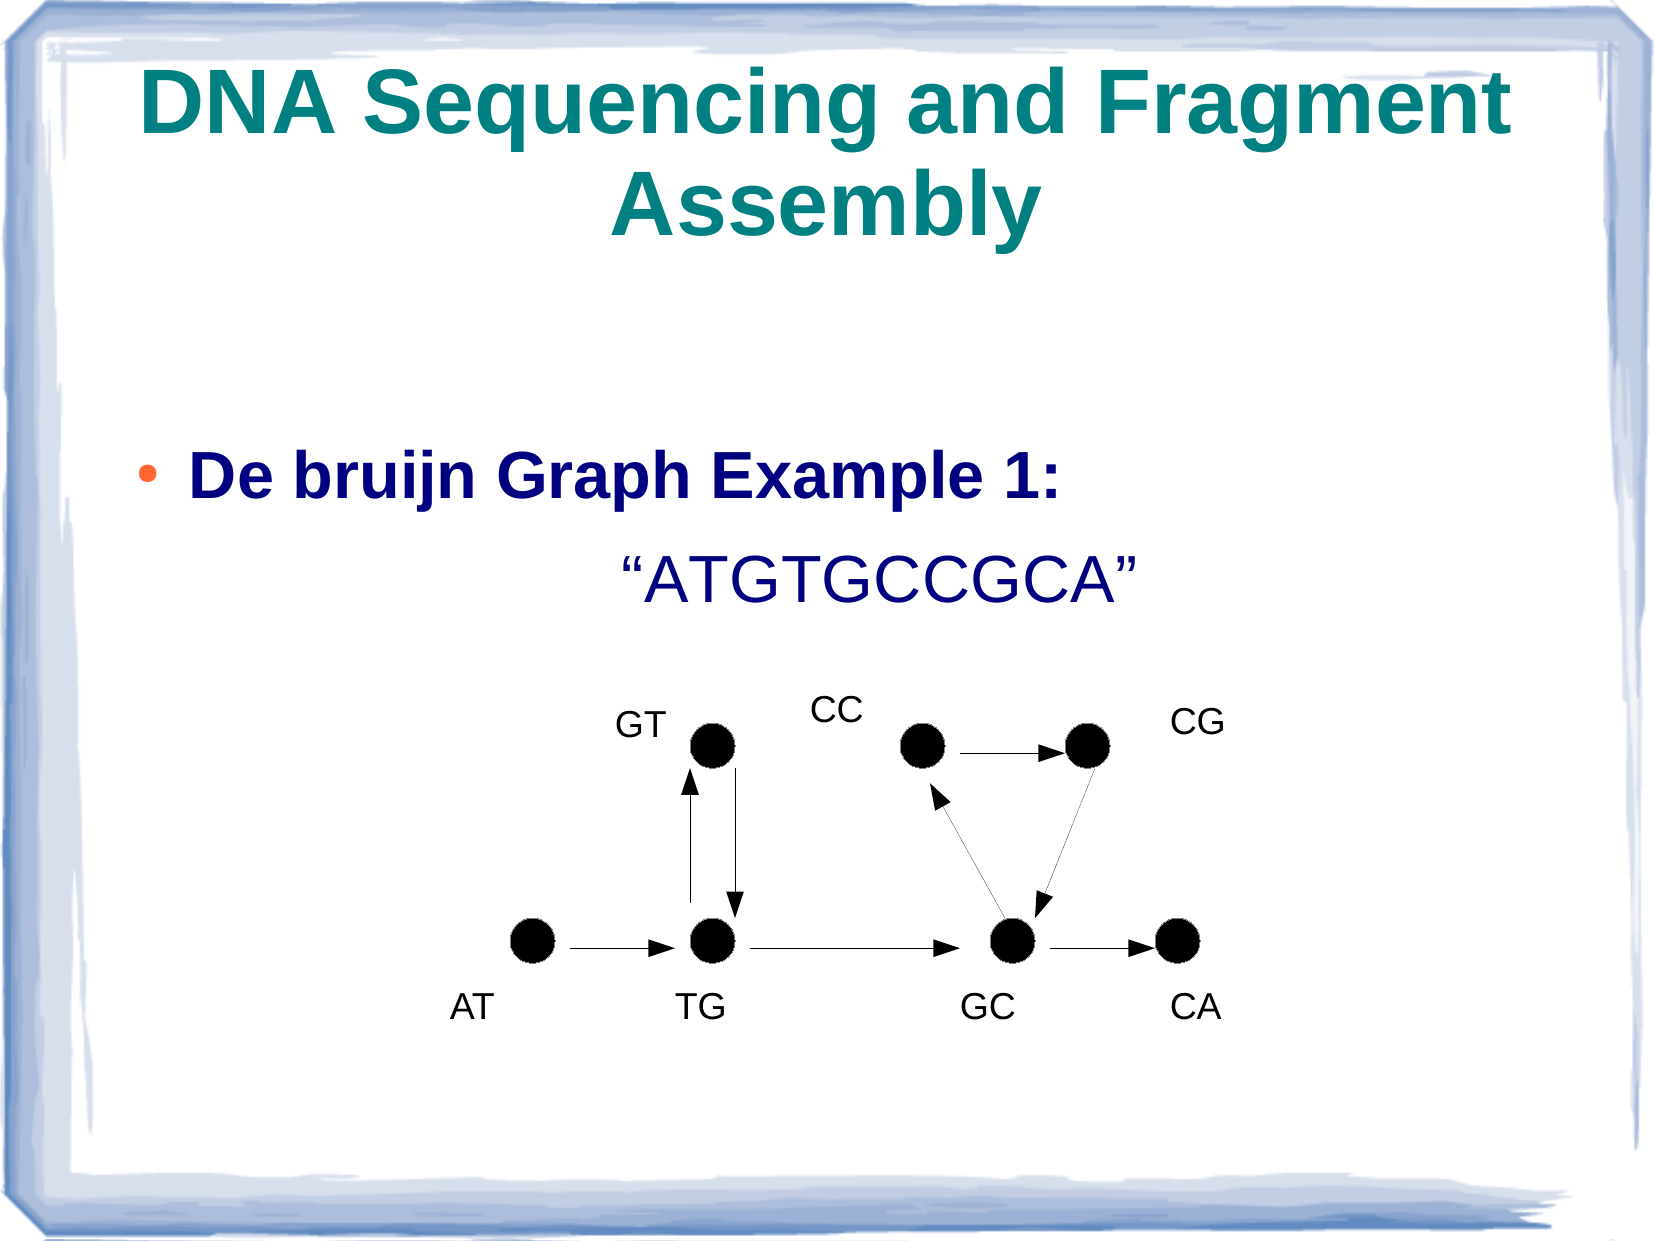

# DNA Sequencing and Fragment Assembly
De bruijn Graph Example 1:
“ATGTGCCGCA”
CC
CG
GT
AT
TG
GC
CA